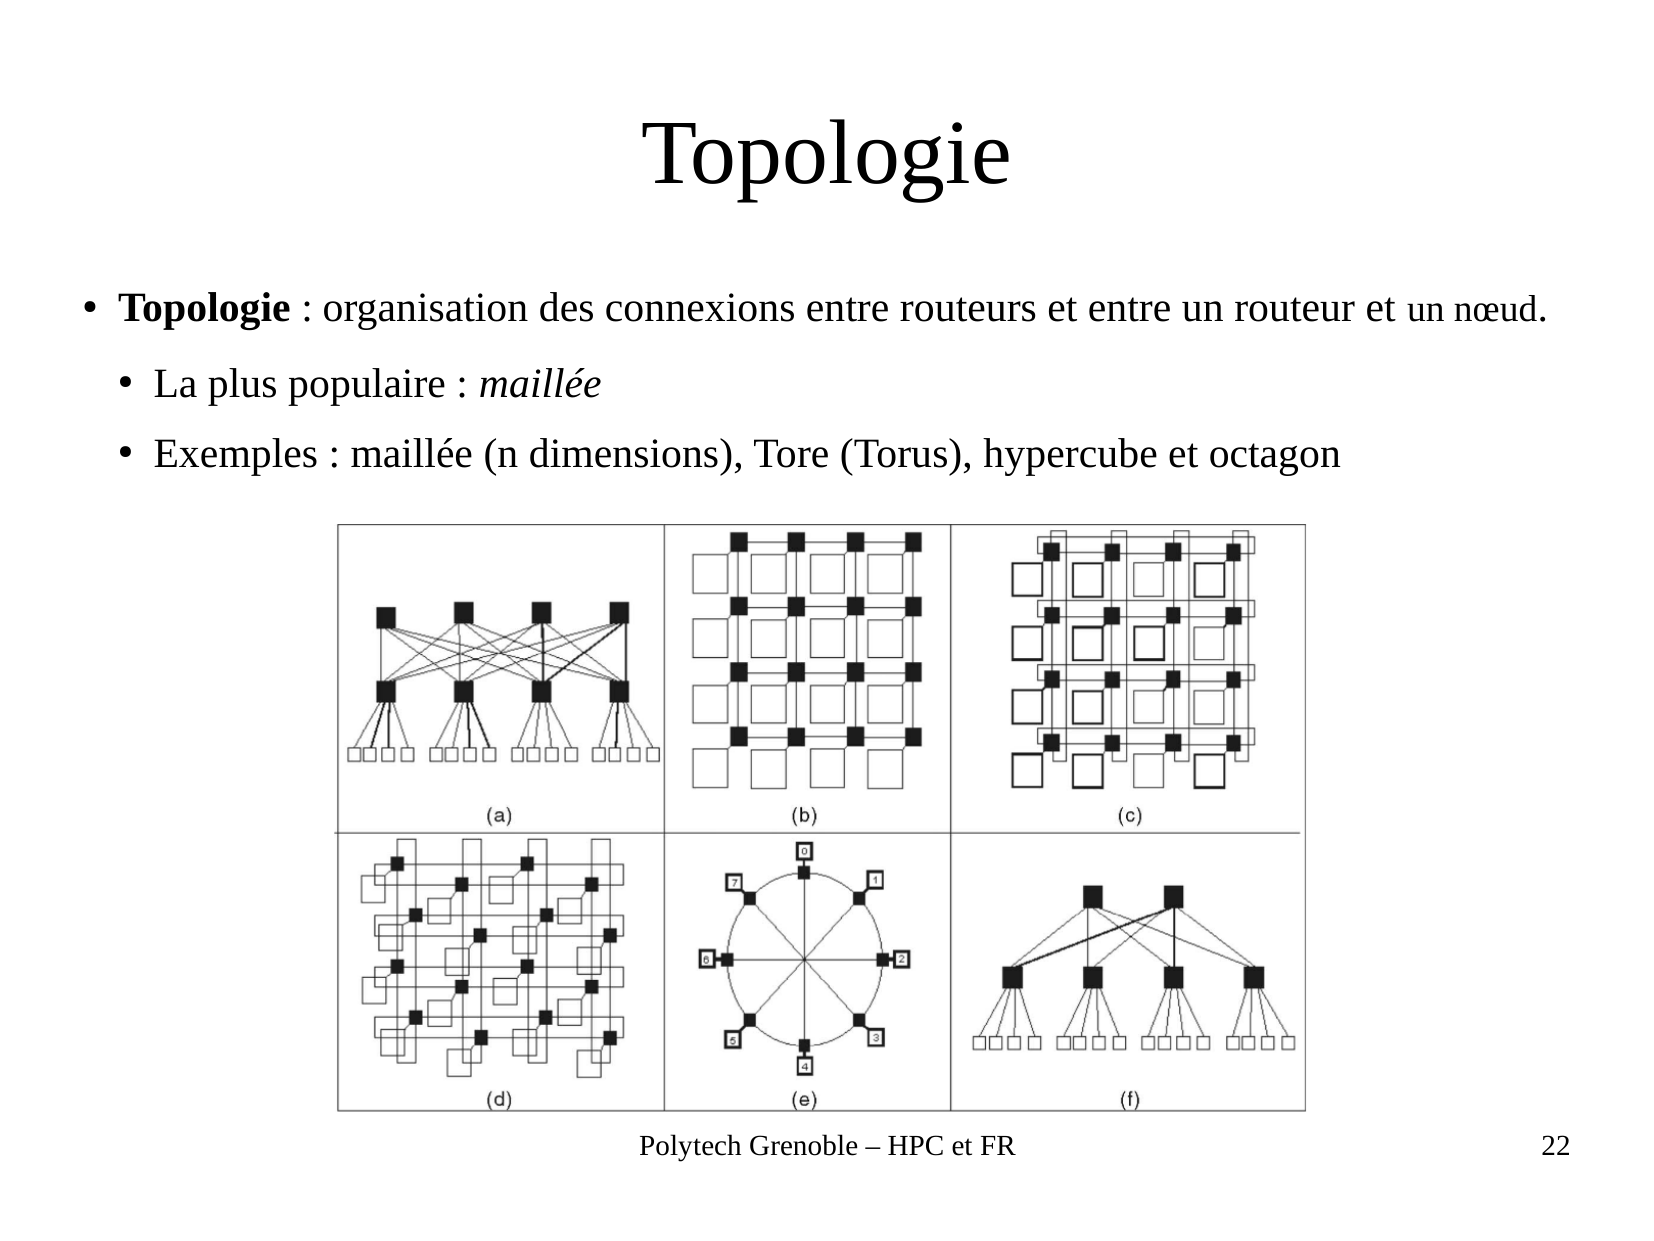

# Topologie
Topologie : organisation des connexions entre routeurs et entre un routeur et un nœud.
La plus populaire : maillée
Exemples : maillée (n dimensions), Tore (Torus), hypercube et octagon
Matthieu PAYET
22